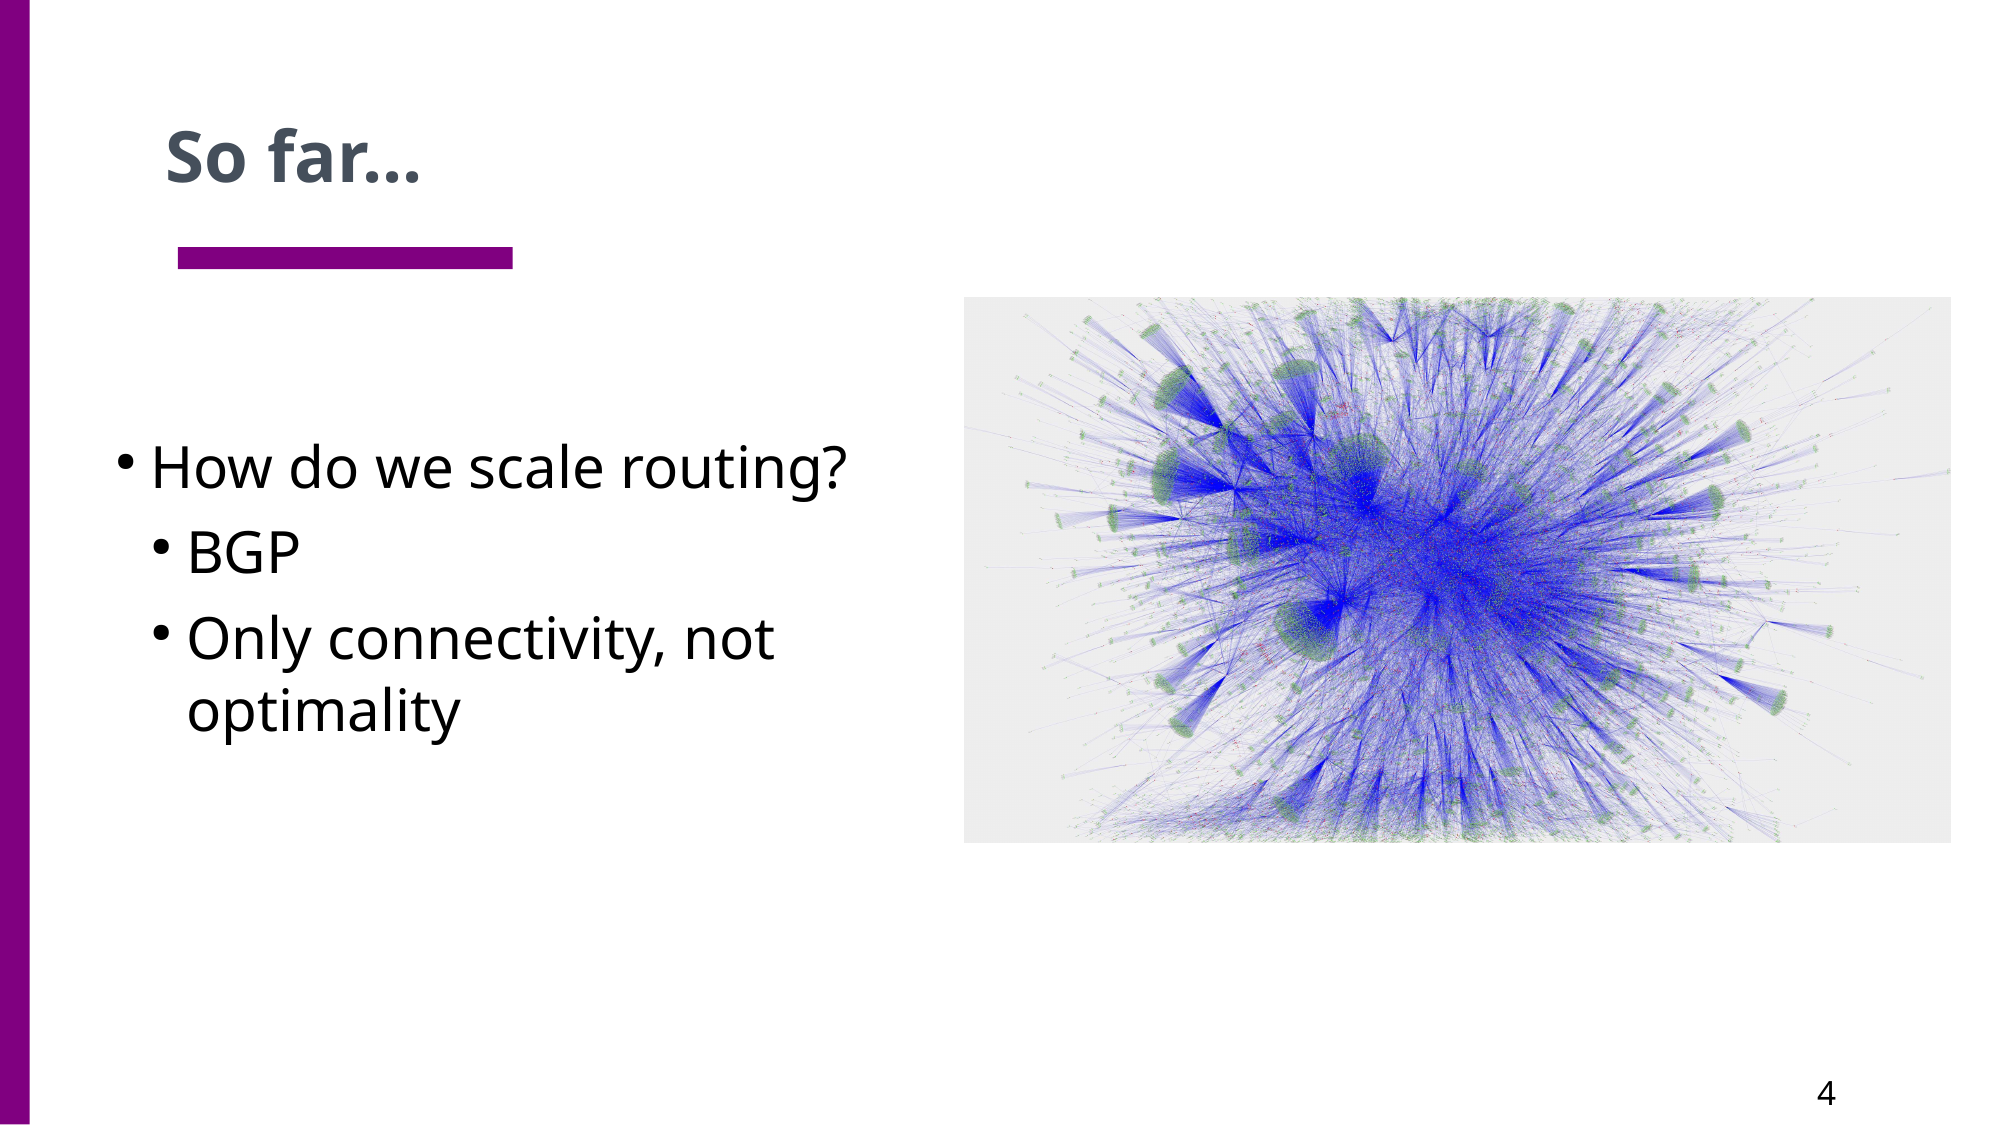

So far...
How do we scale routing?
BGP
Only connectivity, not
optimality